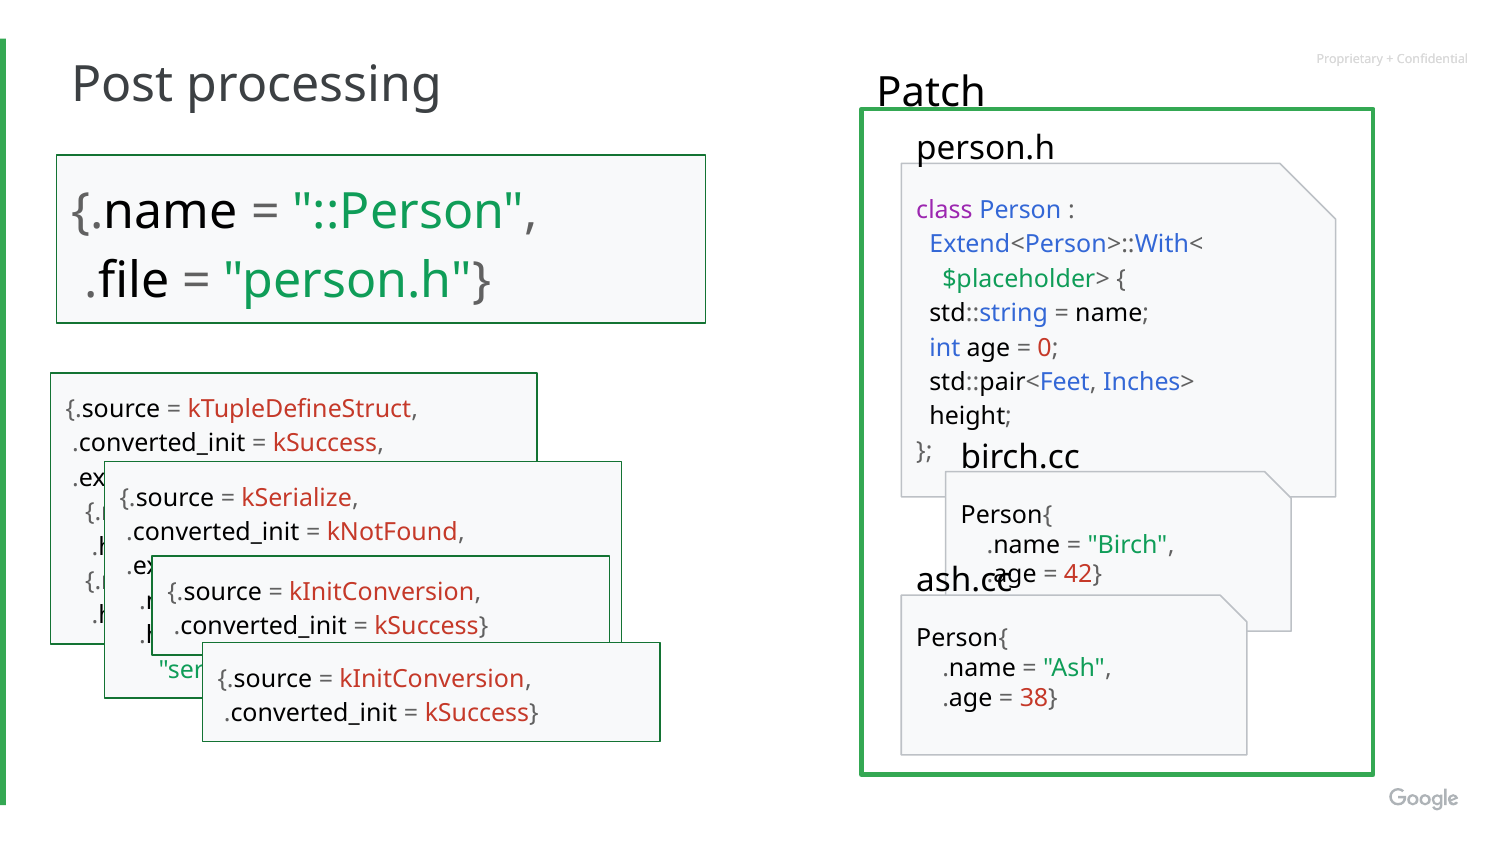

# Post processing
Patch
person.h
{.name = "::Person",
 .file = "person.h"}
class Person :
 Extend<Person>::With<
 $placeholder> {
 std::string = name;
 int age = 0;
 std::pair<Feet, Inches>
 height;
};
{.source = kTupleDefineStruct,
 .converted_init = kSuccess,
 .extensions = {
 {.name = "Equality",
 .header = "equality.h"},
 {.name = "Printing",
 .header = "printing.h"}}}
birch.cc
{.source = kSerialize,
 .converted_init = kNotFound,
 .extensions = {{
 .name = "Serialize",
 .header =
 "serialize/extension.h"}}}
Person{
 .name = "Birch",
 .age = 42}
ash.cc
{.source = kInitConversion,
 .converted_init = kSuccess}
Person{
 .name = "Ash",
 .age = 38}
{.source = kInitConversion,
 .converted_init = kSuccess}